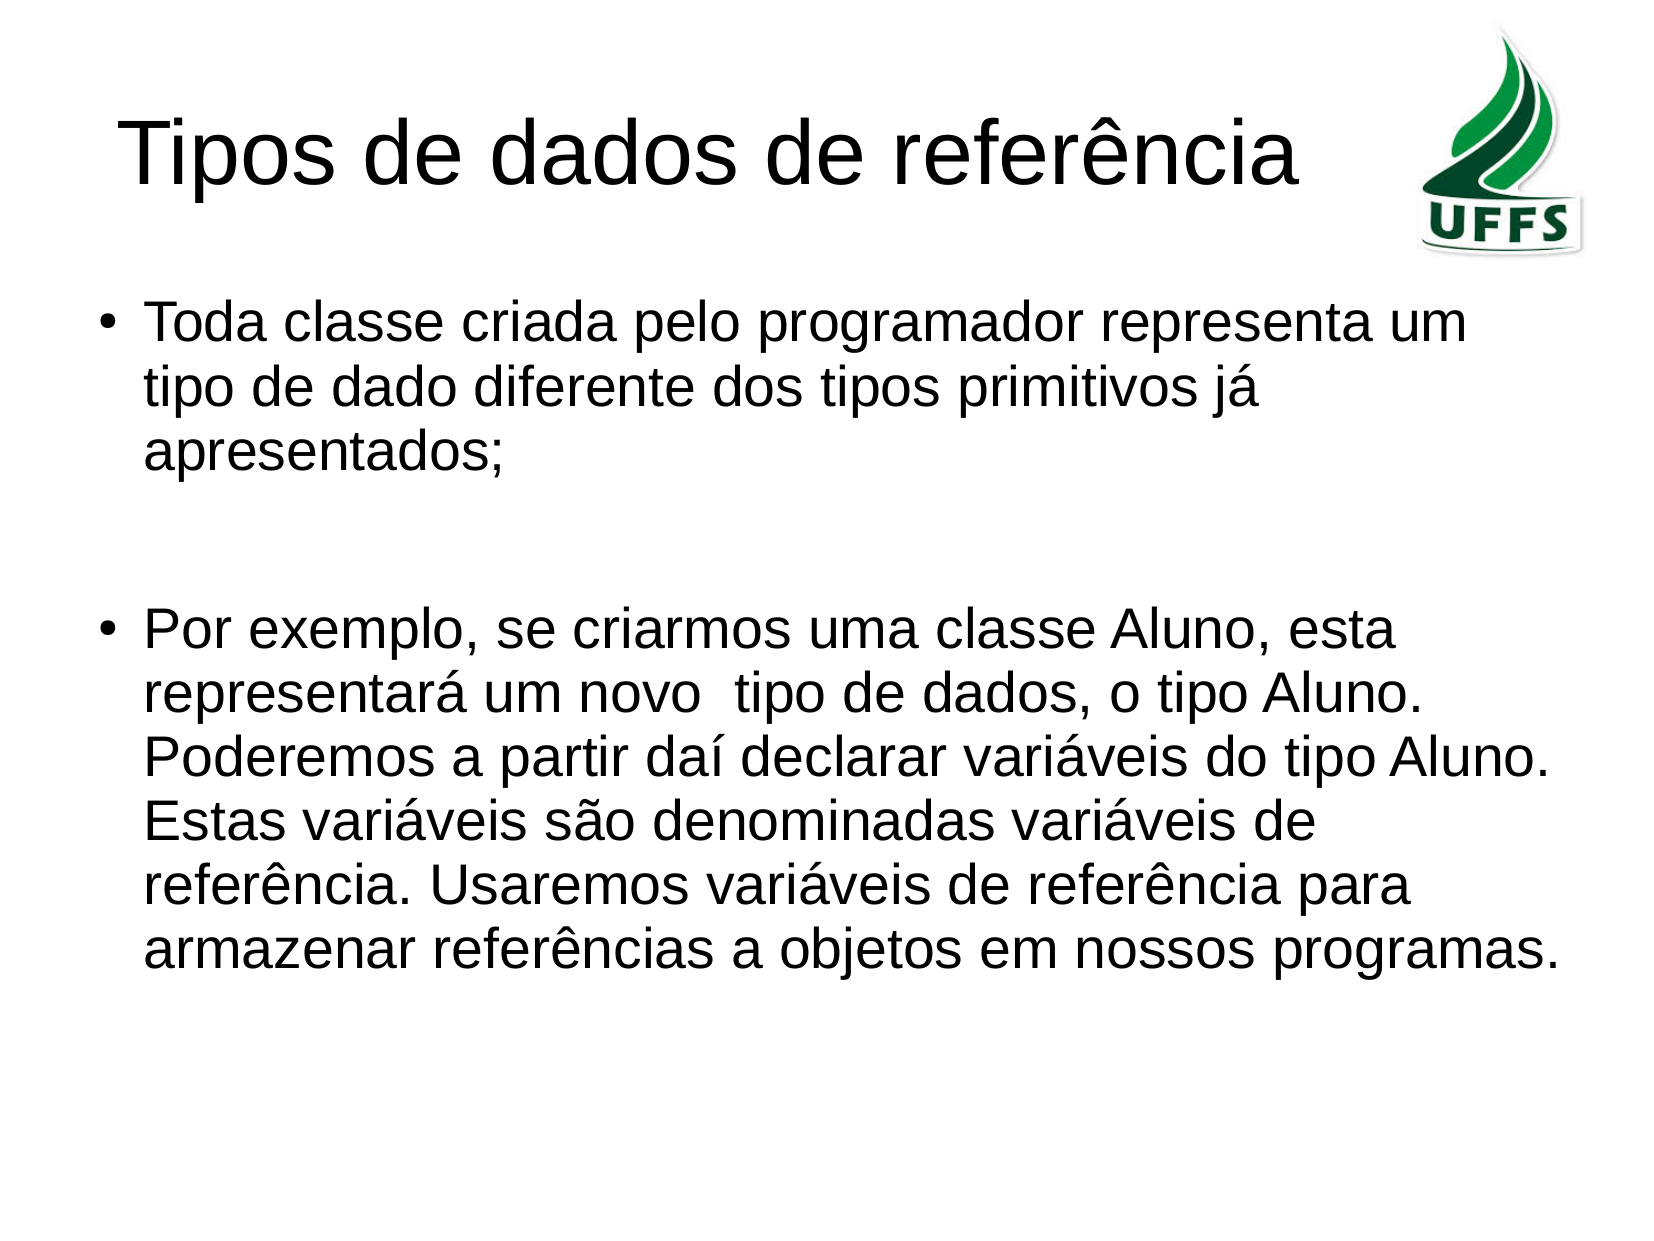

# Tipos de dados de referência
Toda classe criada pelo programador representa um tipo de dado diferente dos tipos primitivos já apresentados;
Por exemplo, se criarmos uma classe Aluno, esta representará um novo tipo de dados, o tipo Aluno. Poderemos a partir daí declarar variáveis do tipo Aluno. Estas variáveis são denominadas variáveis de referência. Usaremos variáveis de referência para armazenar referências a objetos em nossos programas.